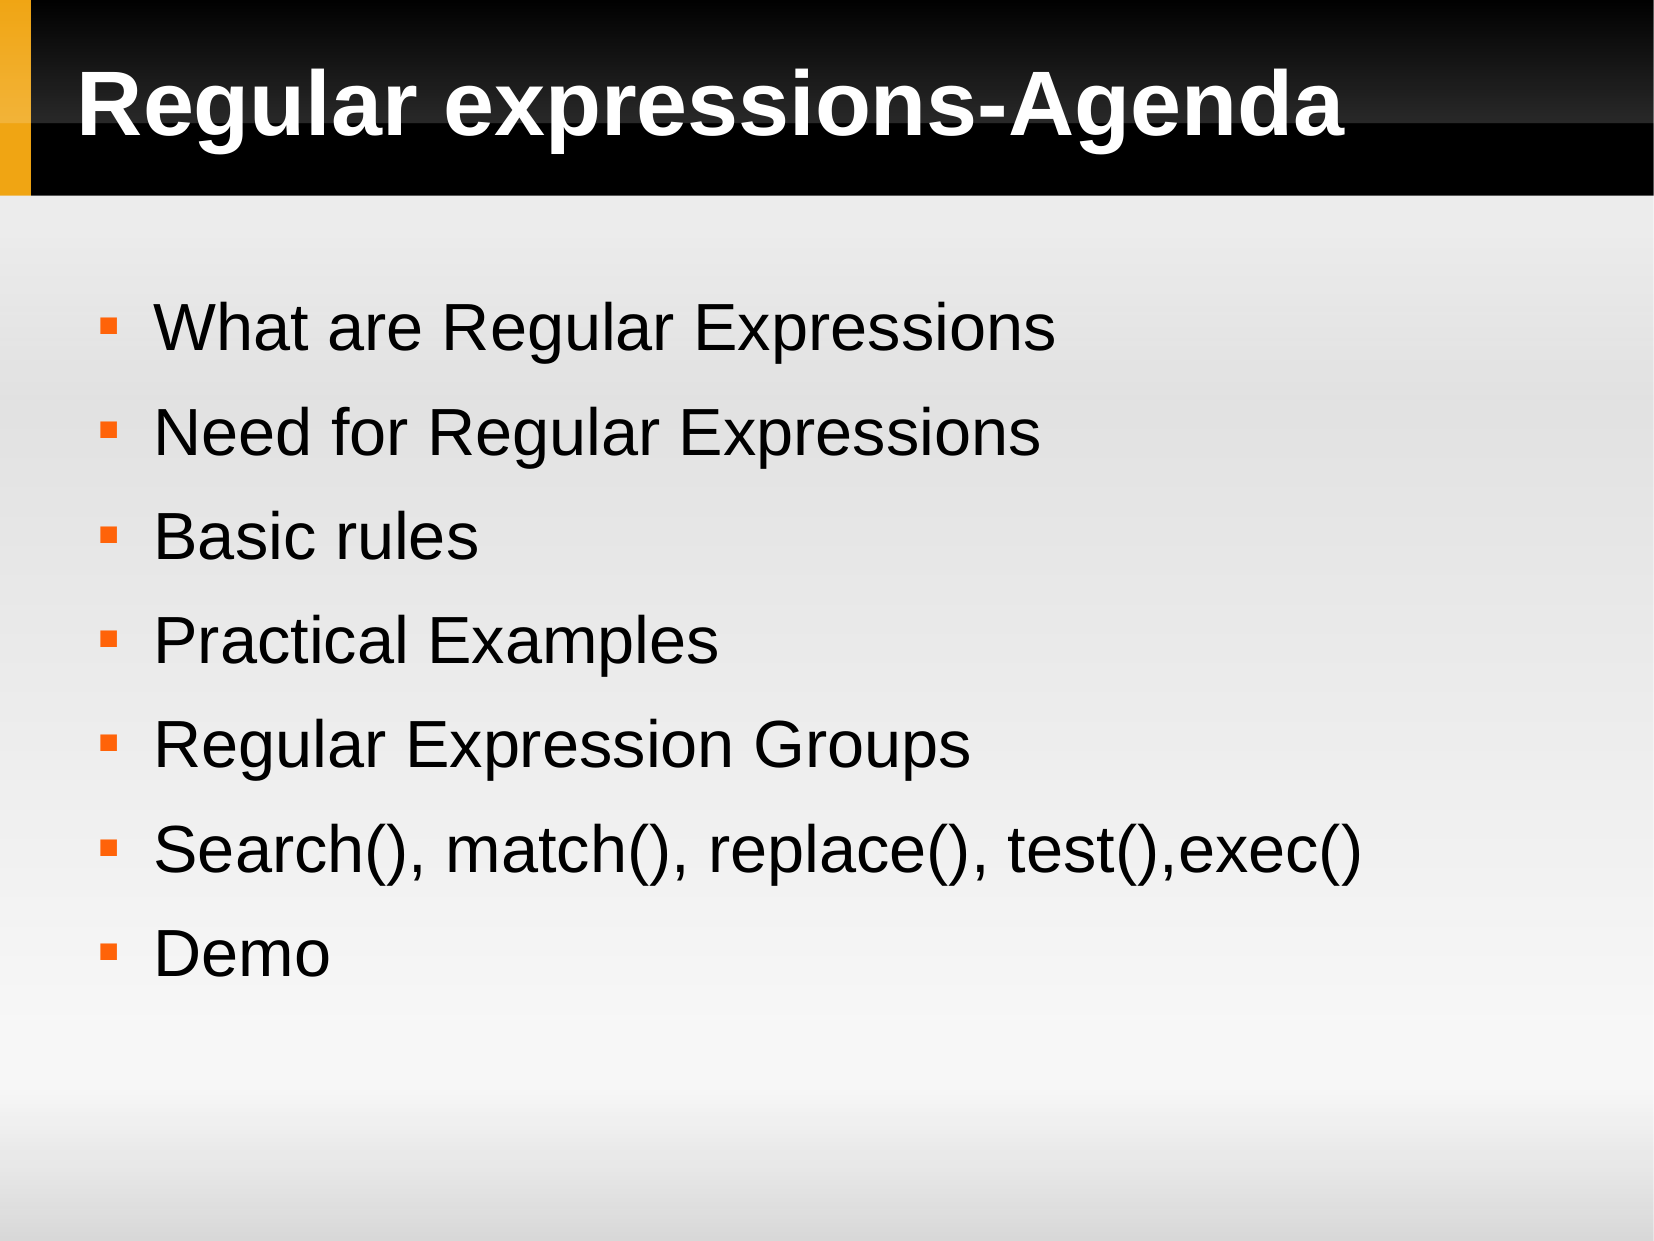

# Regular expressions-Agenda
What are Regular Expressions
Need for Regular Expressions
Basic rules
Practical Examples
Regular Expression Groups
Search(), match(), replace(), test(),exec()
Demo